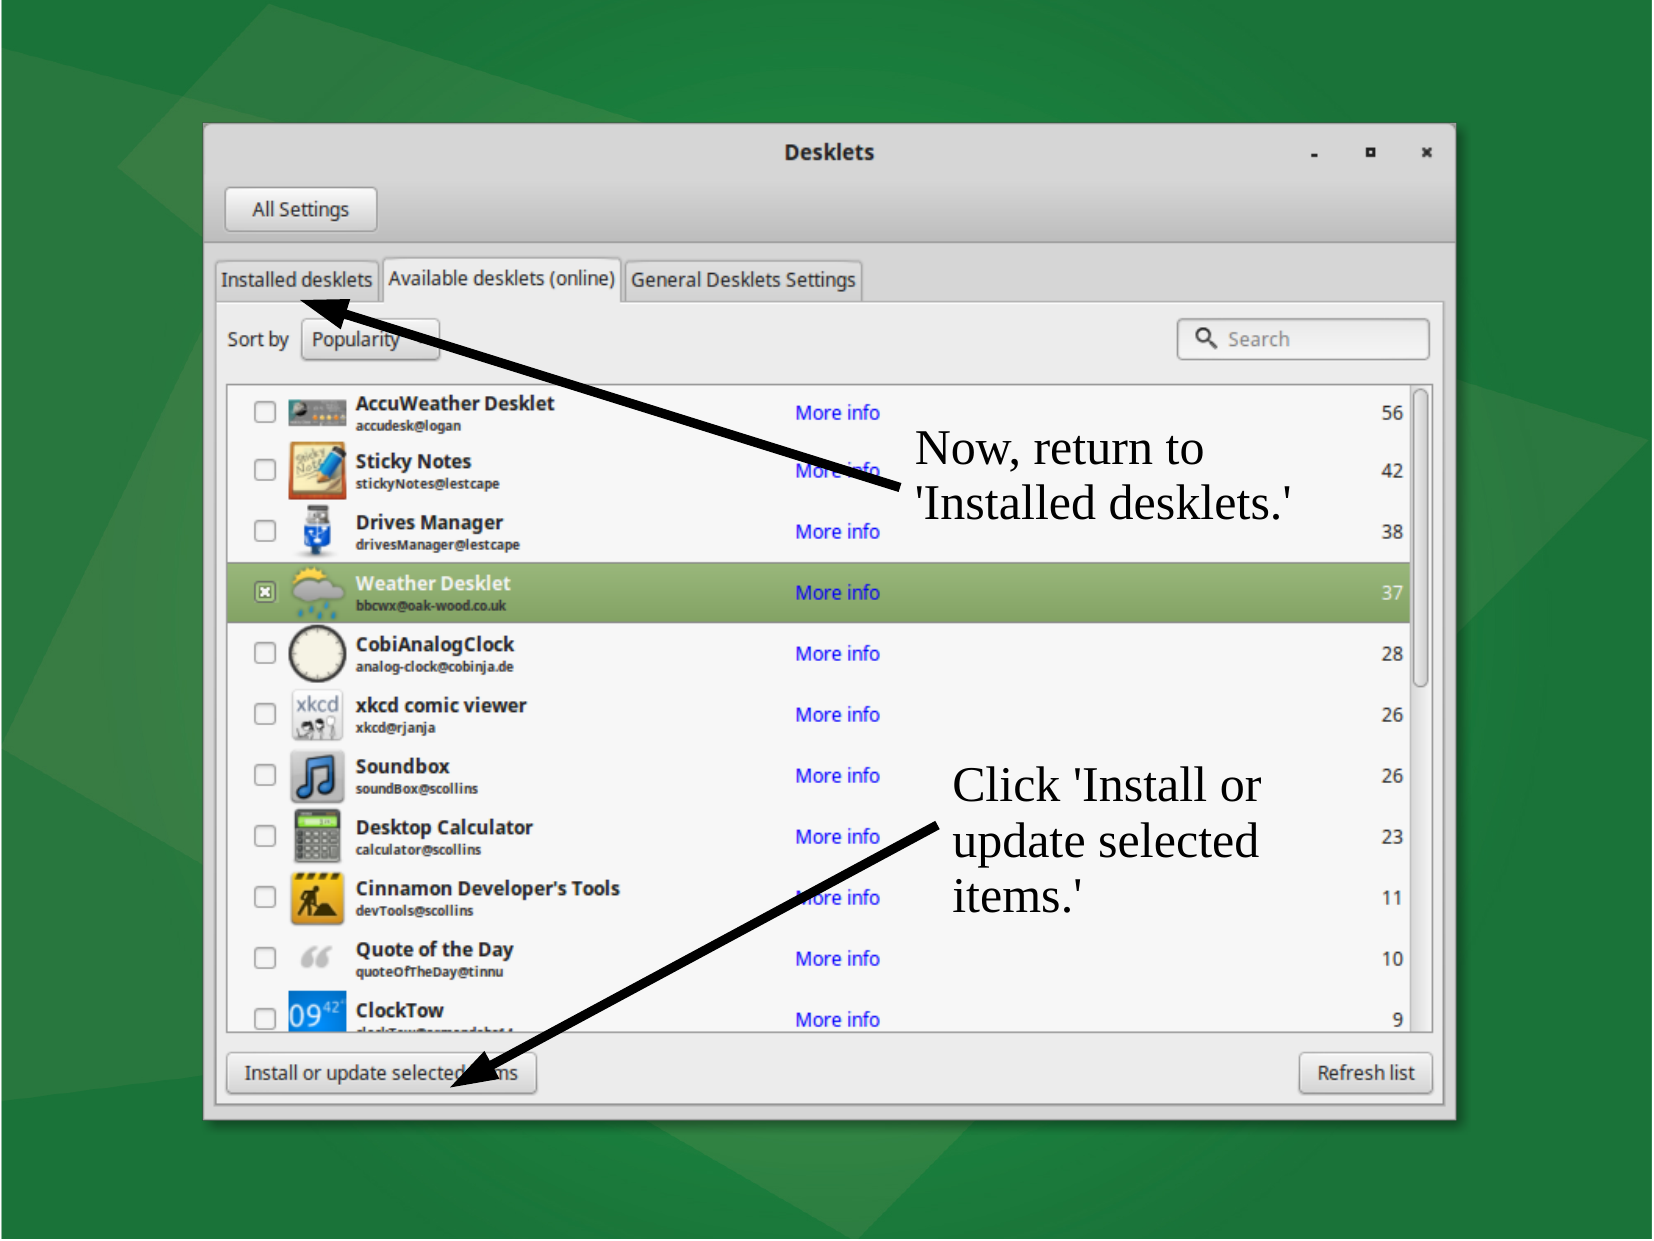

Now, return to 'Installed desklets.'
Click 'Install or update selected items.'